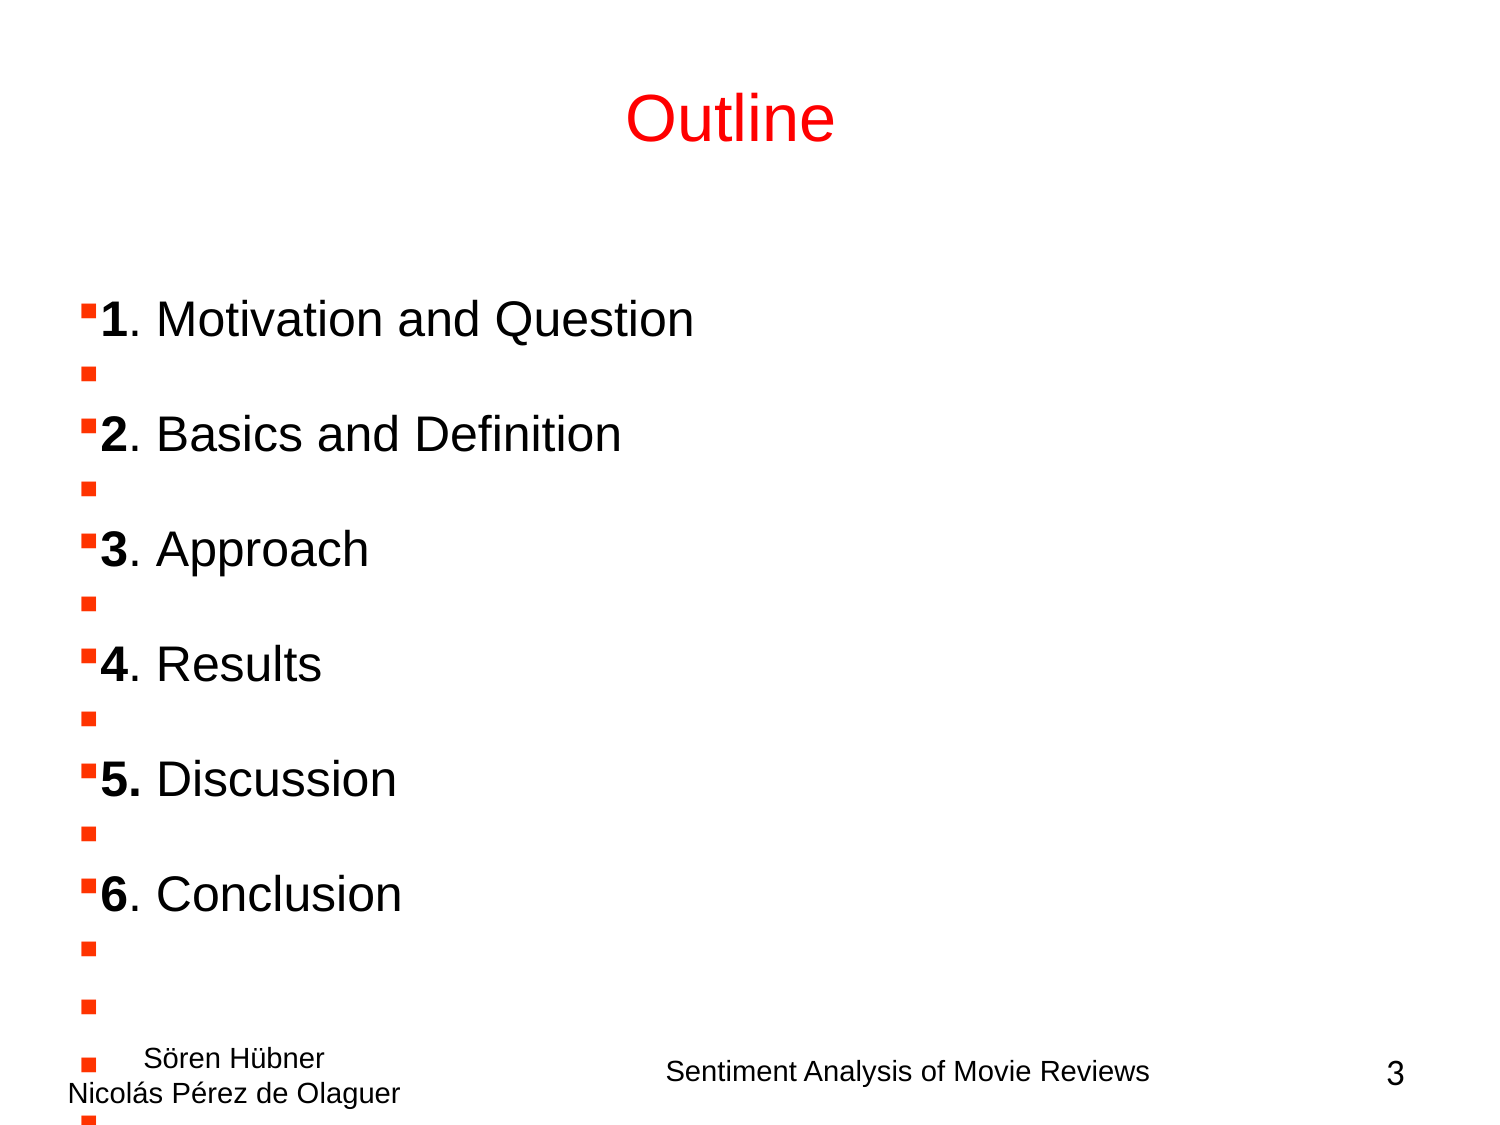

Outline
# 1. Motivation and Question
2. Basics and Definition
3. Approach
4. Results
5. Discussion
6. Conclusion
Sören Hübner
Nicolás Pérez de Olaguer
Sentiment Analysis of Movie Reviews